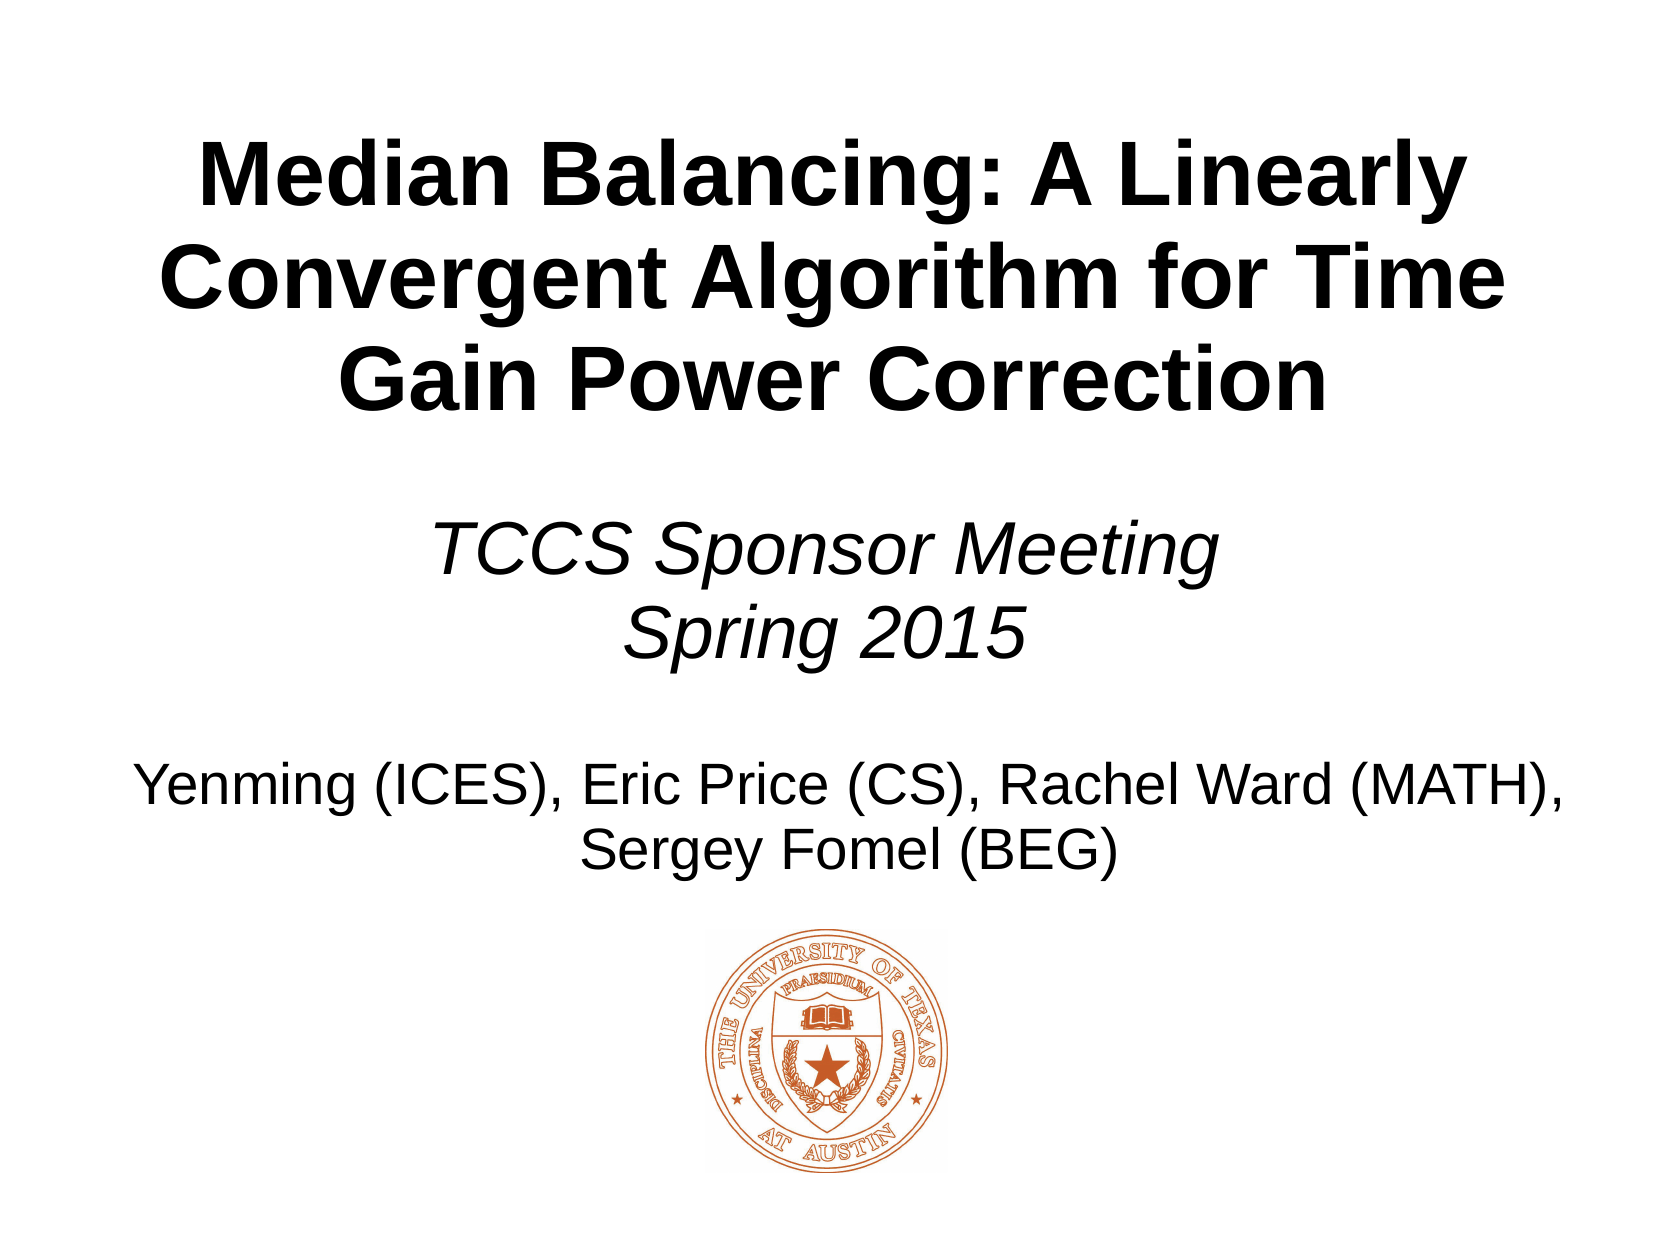

# Median Balancing: A Linearly Convergent Algorithm for Time Gain Power Correction
TCCS Sponsor Meeting
Spring 2015
Yenming (ICES), Eric Price (CS), Rachel Ward (MATH), Sergey Fomel (BEG)